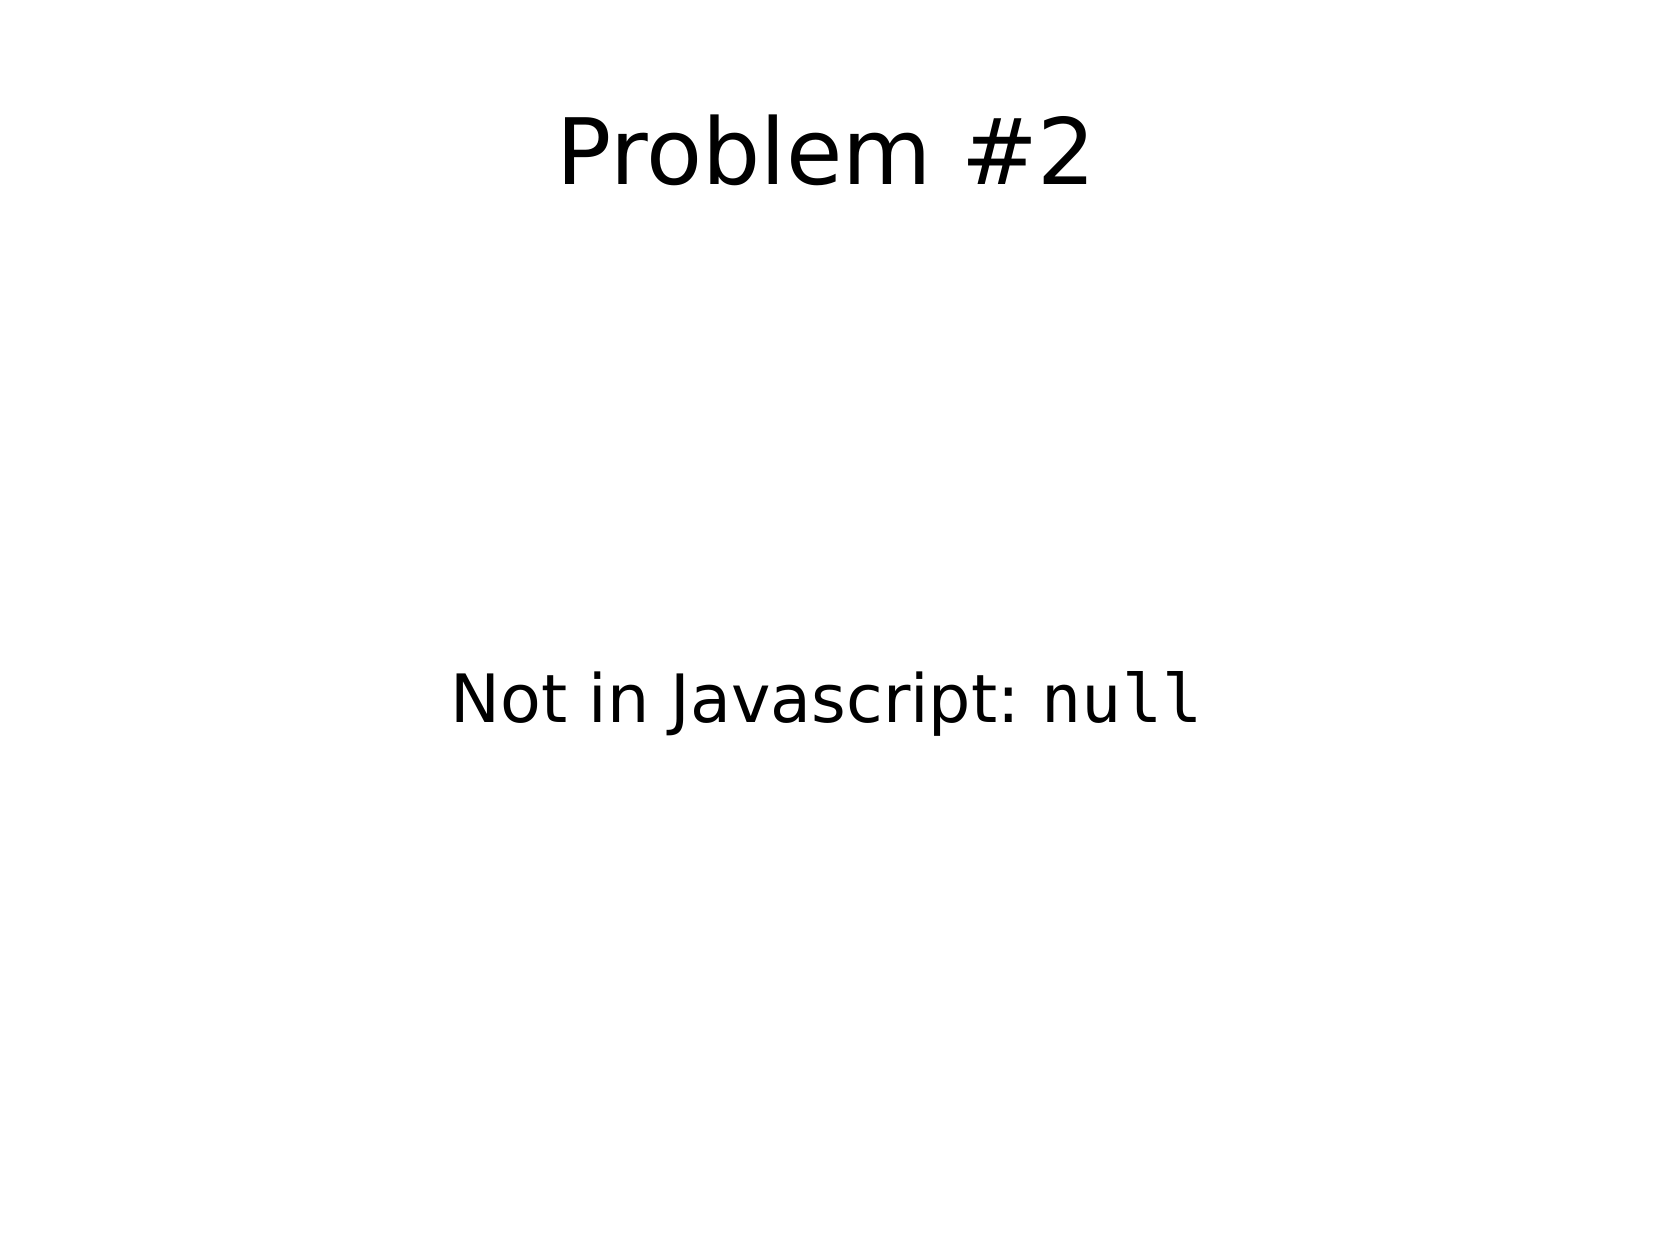

# Problem #2
Not in Javascript: null